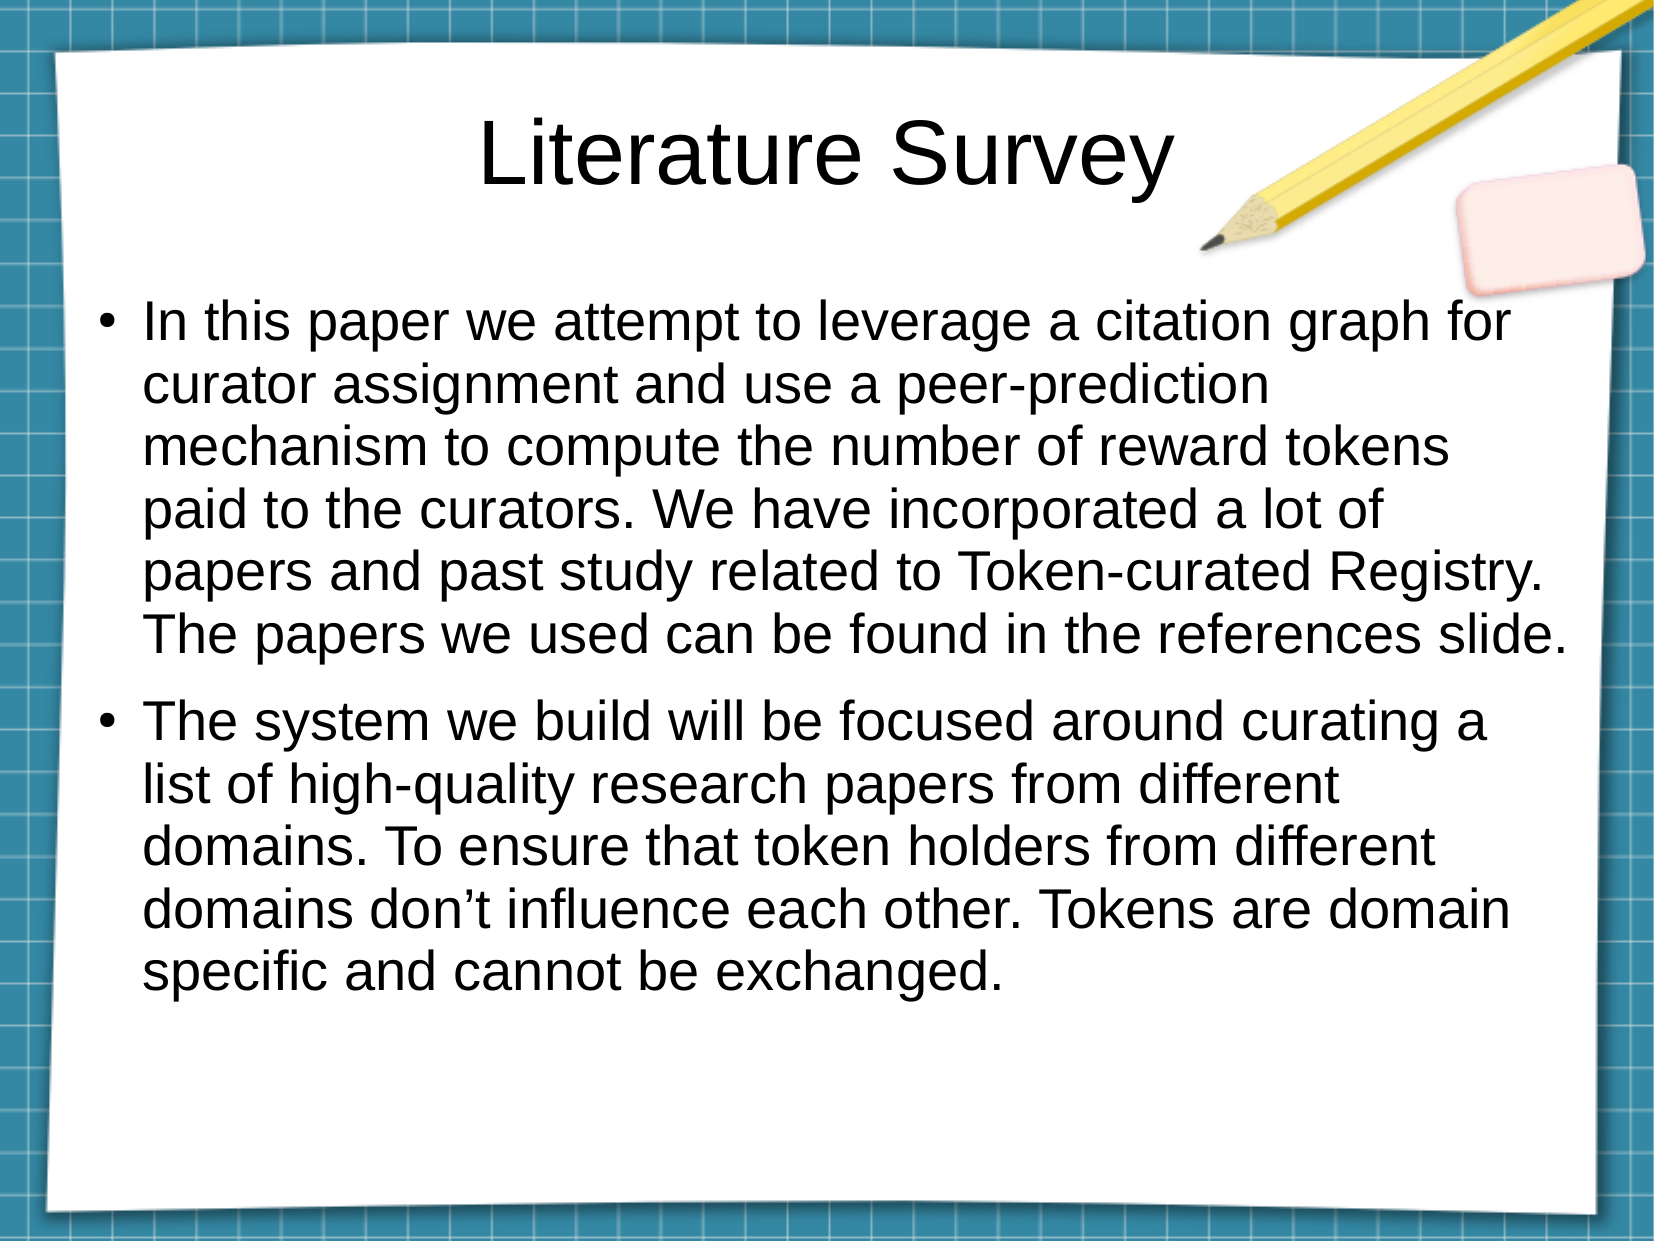

# Literature Survey
In this paper we attempt to leverage a citation graph for curator assignment and use a peer-prediction mechanism to compute the number of reward tokens paid to the curators. We have incorporated a lot of papers and past study related to Token-curated Registry. The papers we used can be found in the references slide.
The system we build will be focused around curating a list of high-quality research papers from different domains. To ensure that token holders from different domains don’t influence each other. Tokens are domain specific and cannot be exchanged.